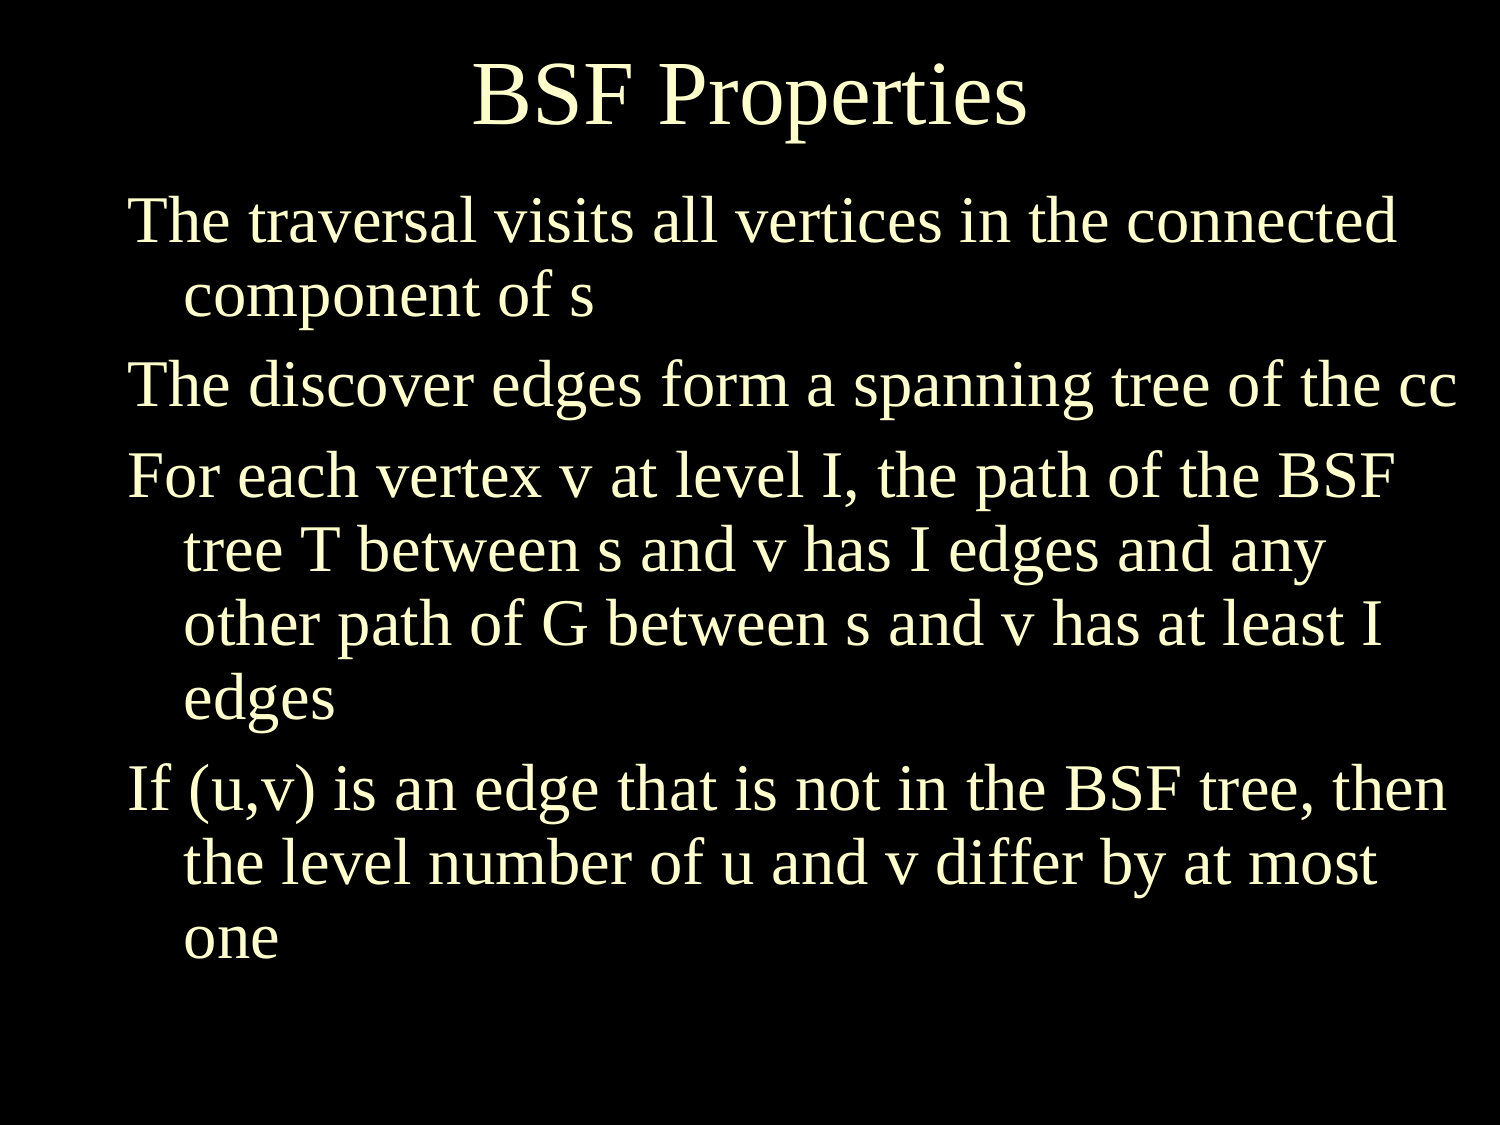

# BSF Properties
The traversal visits all vertices in the connected component of s
The discover edges form a spanning tree of the cc
For each vertex v at level I, the path of the BSF tree T between s and v has I edges and any other path of G between s and v has at least I edges
If (u,v) is an edge that is not in the BSF tree, then the level number of u and v differ by at most one